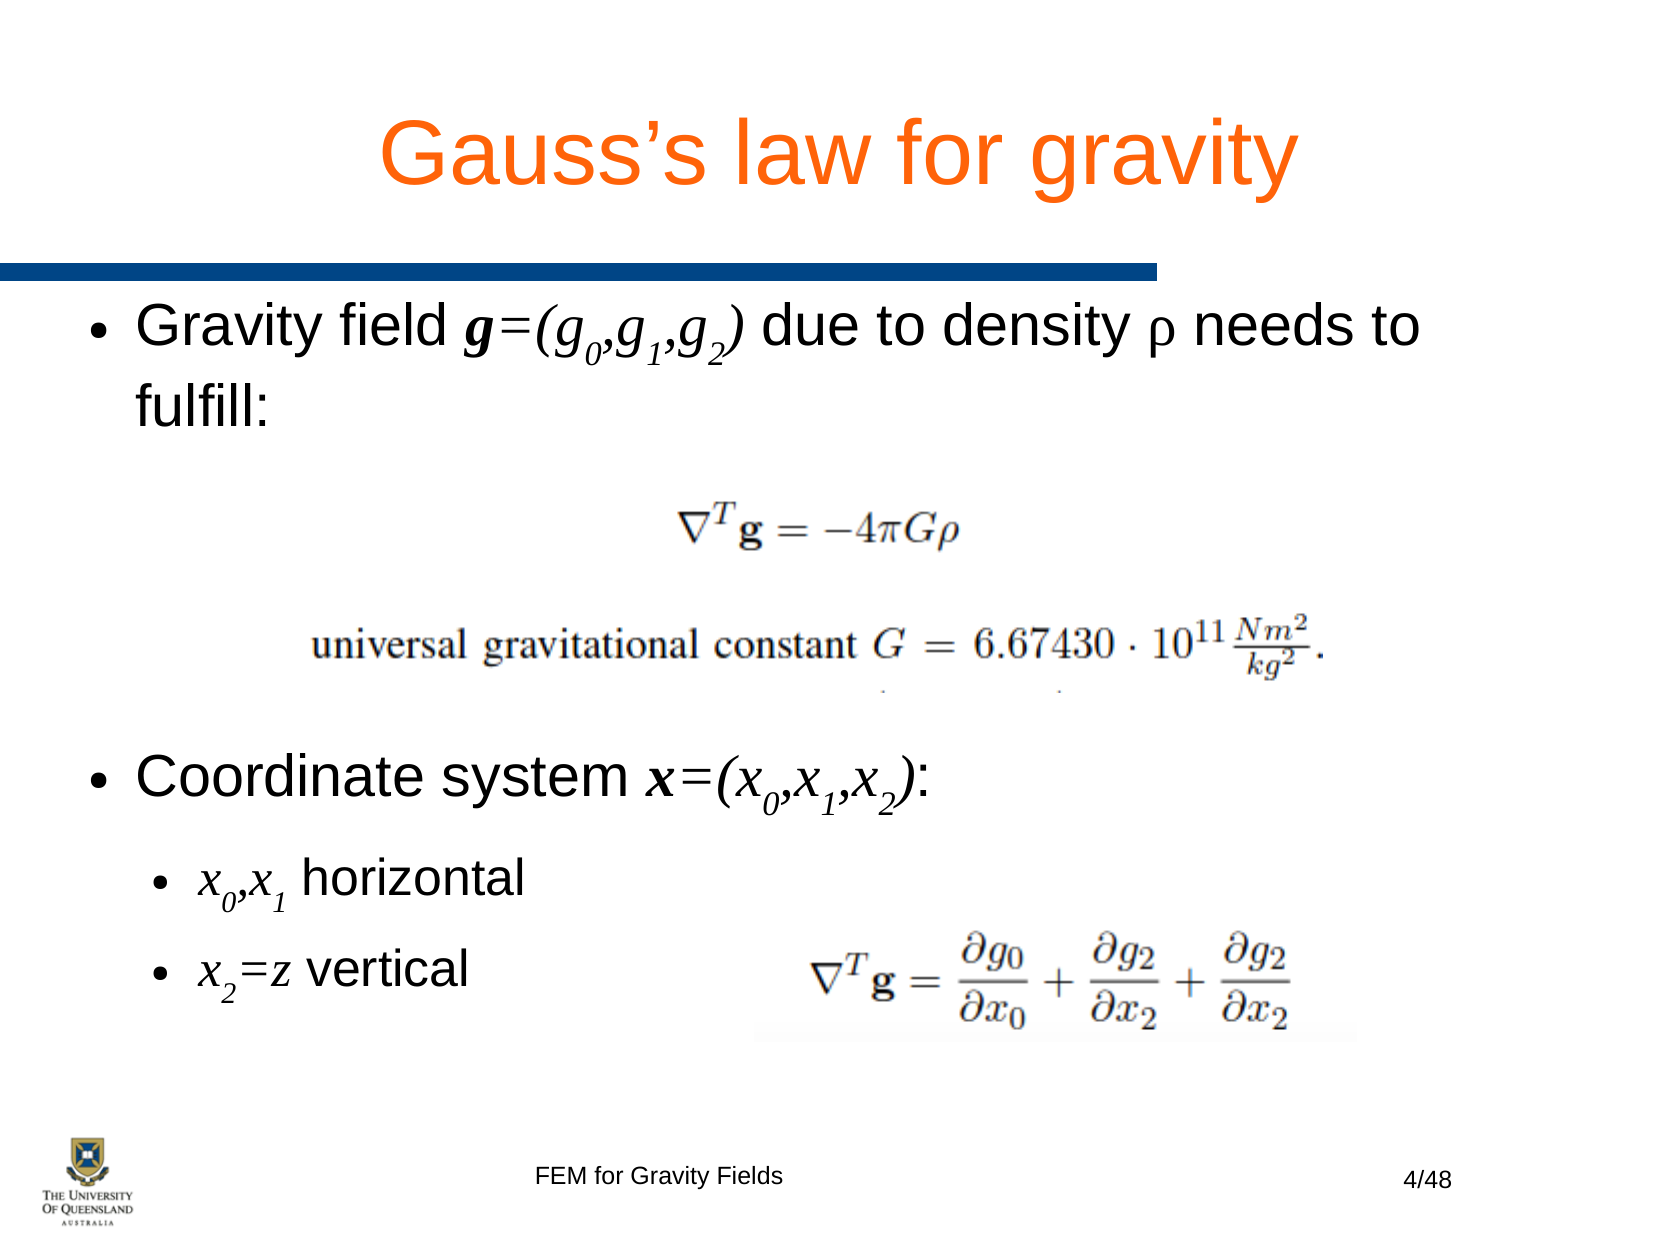

# Gauss’s law for gravity
Gravity field g=(g0,g1,g2) due to density ρ needs to fulfill:
Coordinate system x=(x0,x1,x2):
x0,x1 horizontal
x2=z vertical